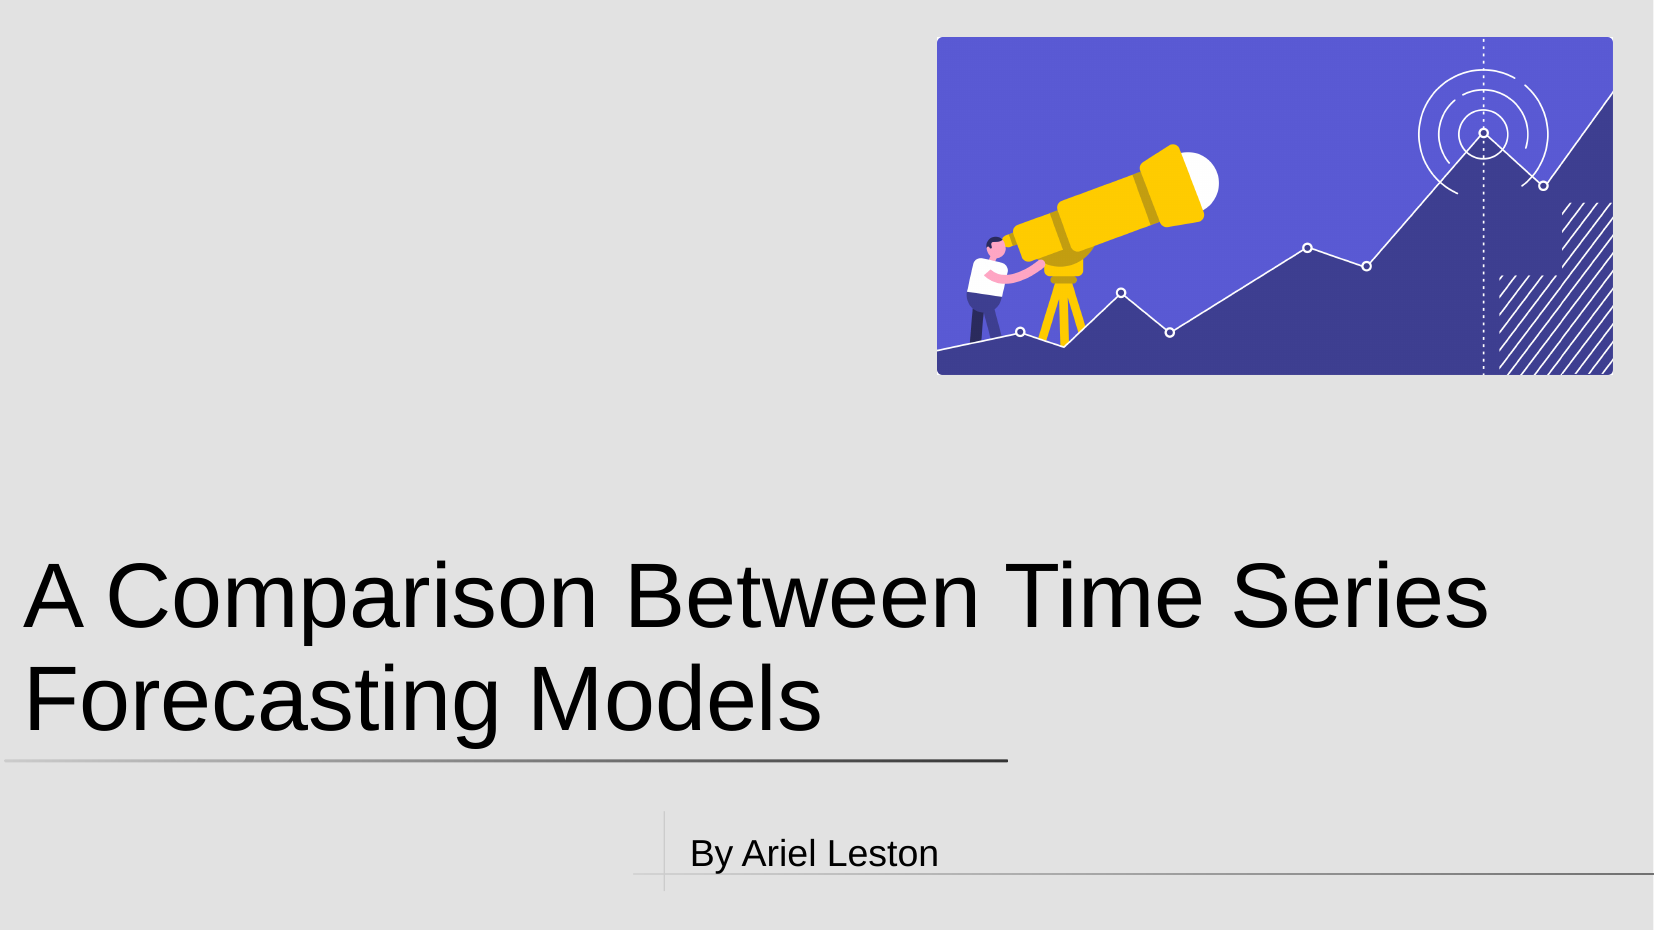

# A Comparison Between Time Series Forecasting Models
By Ariel Leston